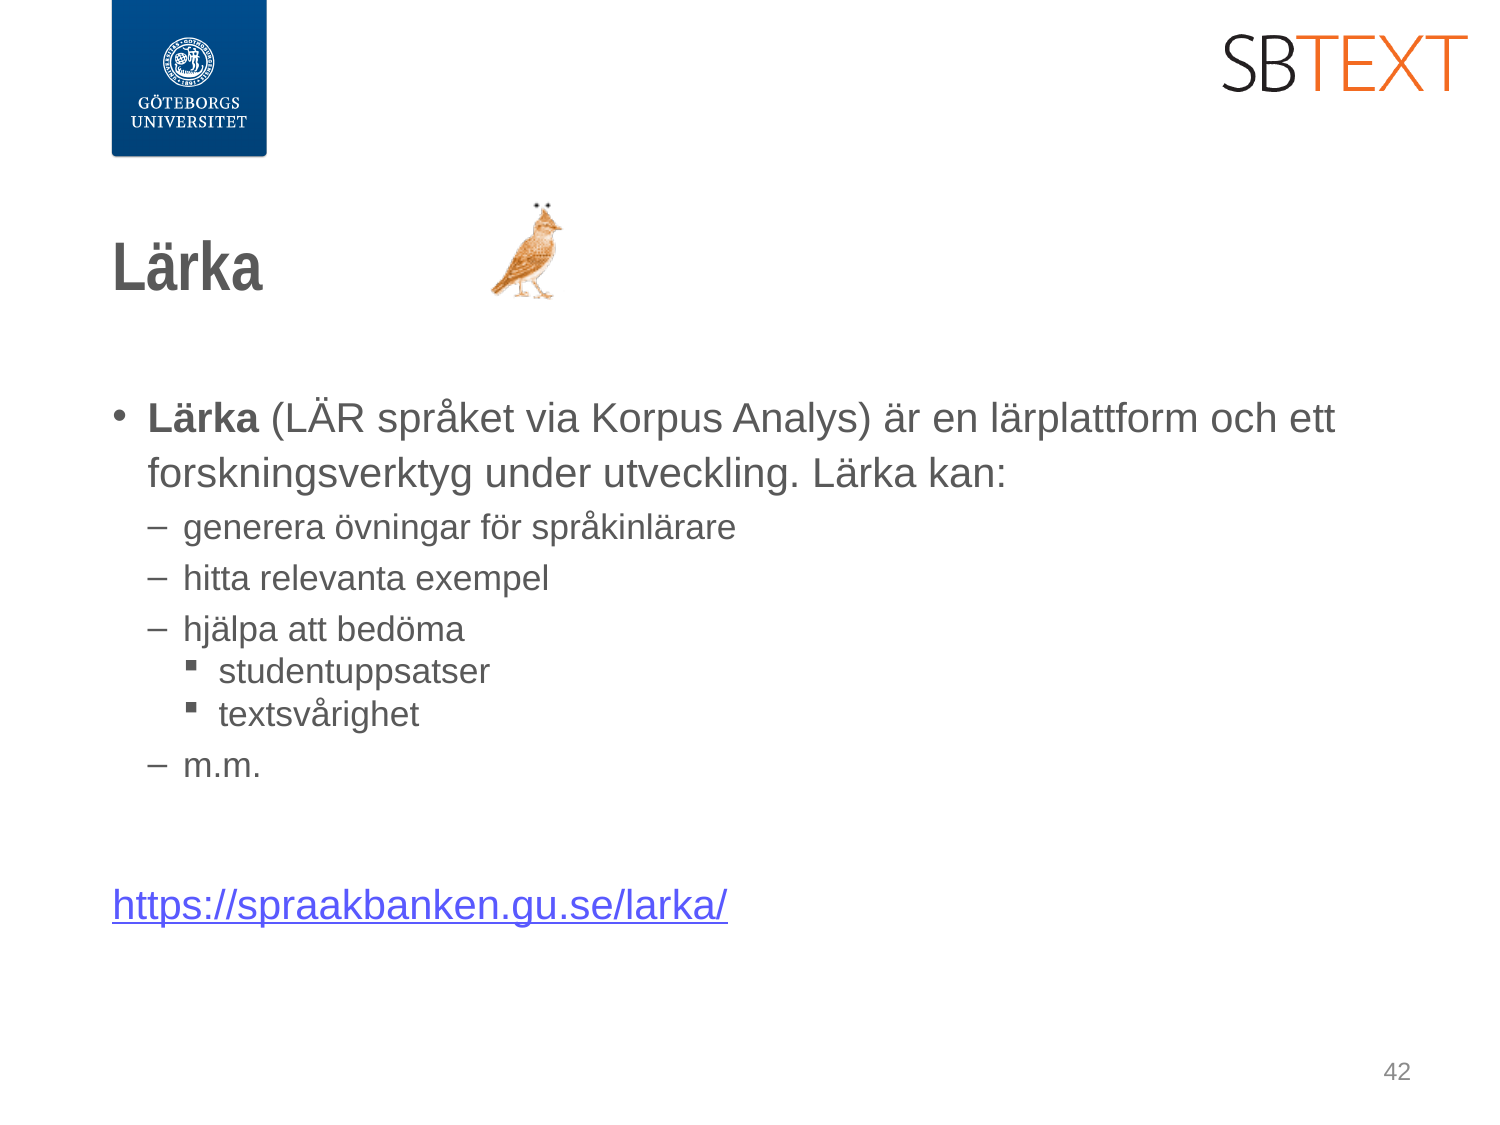

# Lärka
Lärka (LÄR språket via Korpus Analys) är en lärplattform och ett forskningsverktyg under utveckling. Lärka kan:
generera övningar för språkinlärare
hitta relevanta exempel
hjälpa att bedöma
studentuppsatser
textsvårighet
m.m.
https://spraakbanken.gu.se/larka/